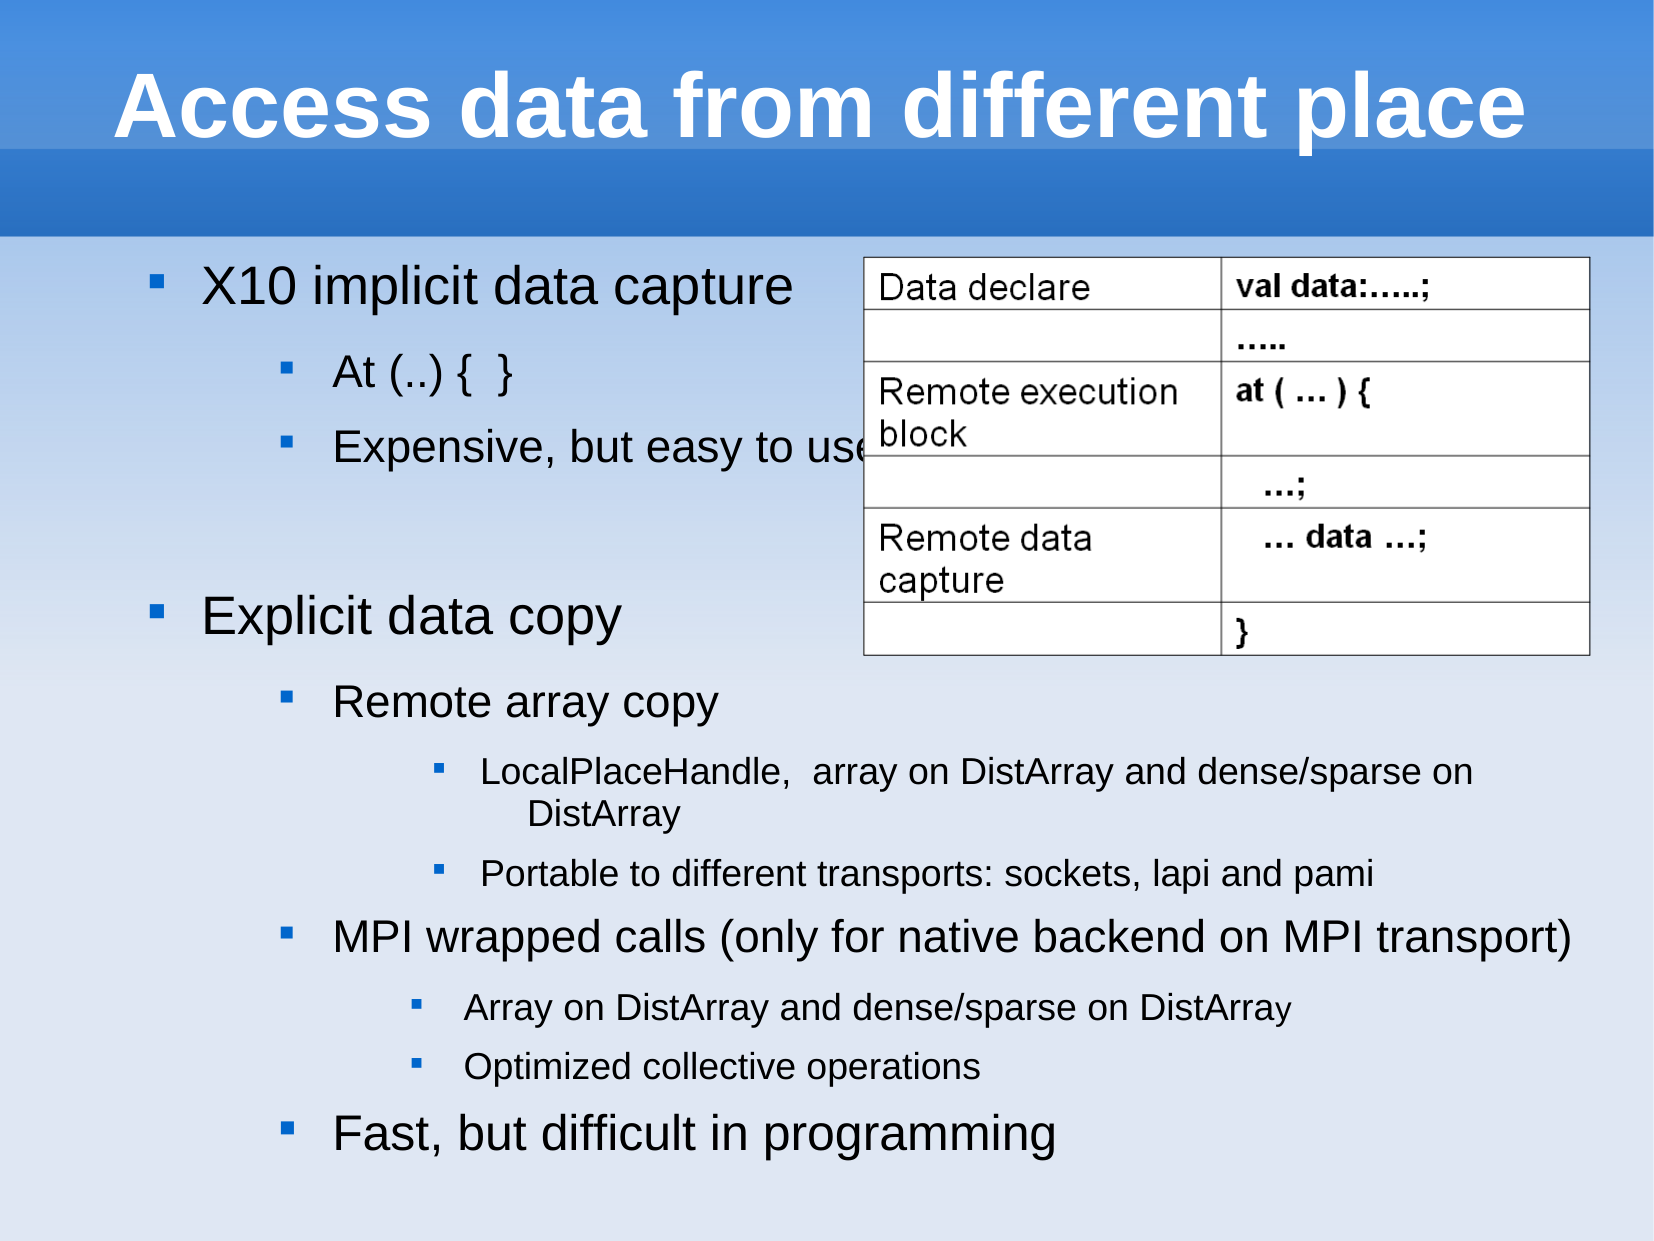

# Access data from different place
X10 implicit data capture
At (..) { }
Expensive, but easy to use
Explicit data copy
Remote array copy
LocalPlaceHandle, array on DistArray and dense/sparse on DistArray
Portable to different transports: sockets, lapi and pami
MPI wrapped calls (only for native backend on MPI transport)
Array on DistArray and dense/sparse on DistArray
Optimized collective operations
Fast, but difficult in programming